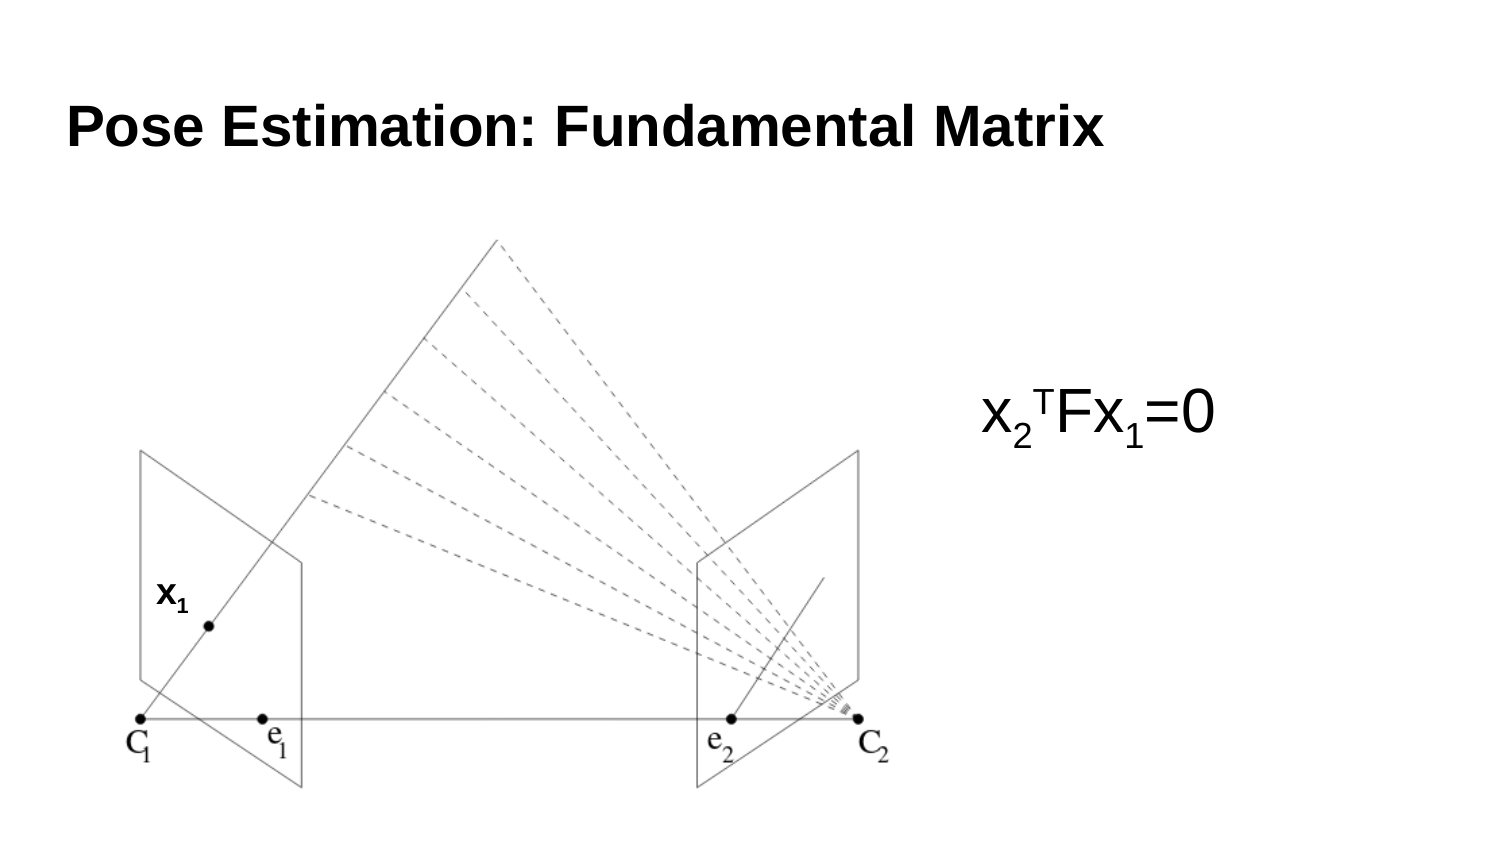

# Pose Estimation: Fundamental Matrix
 x2TFx1=0
x1